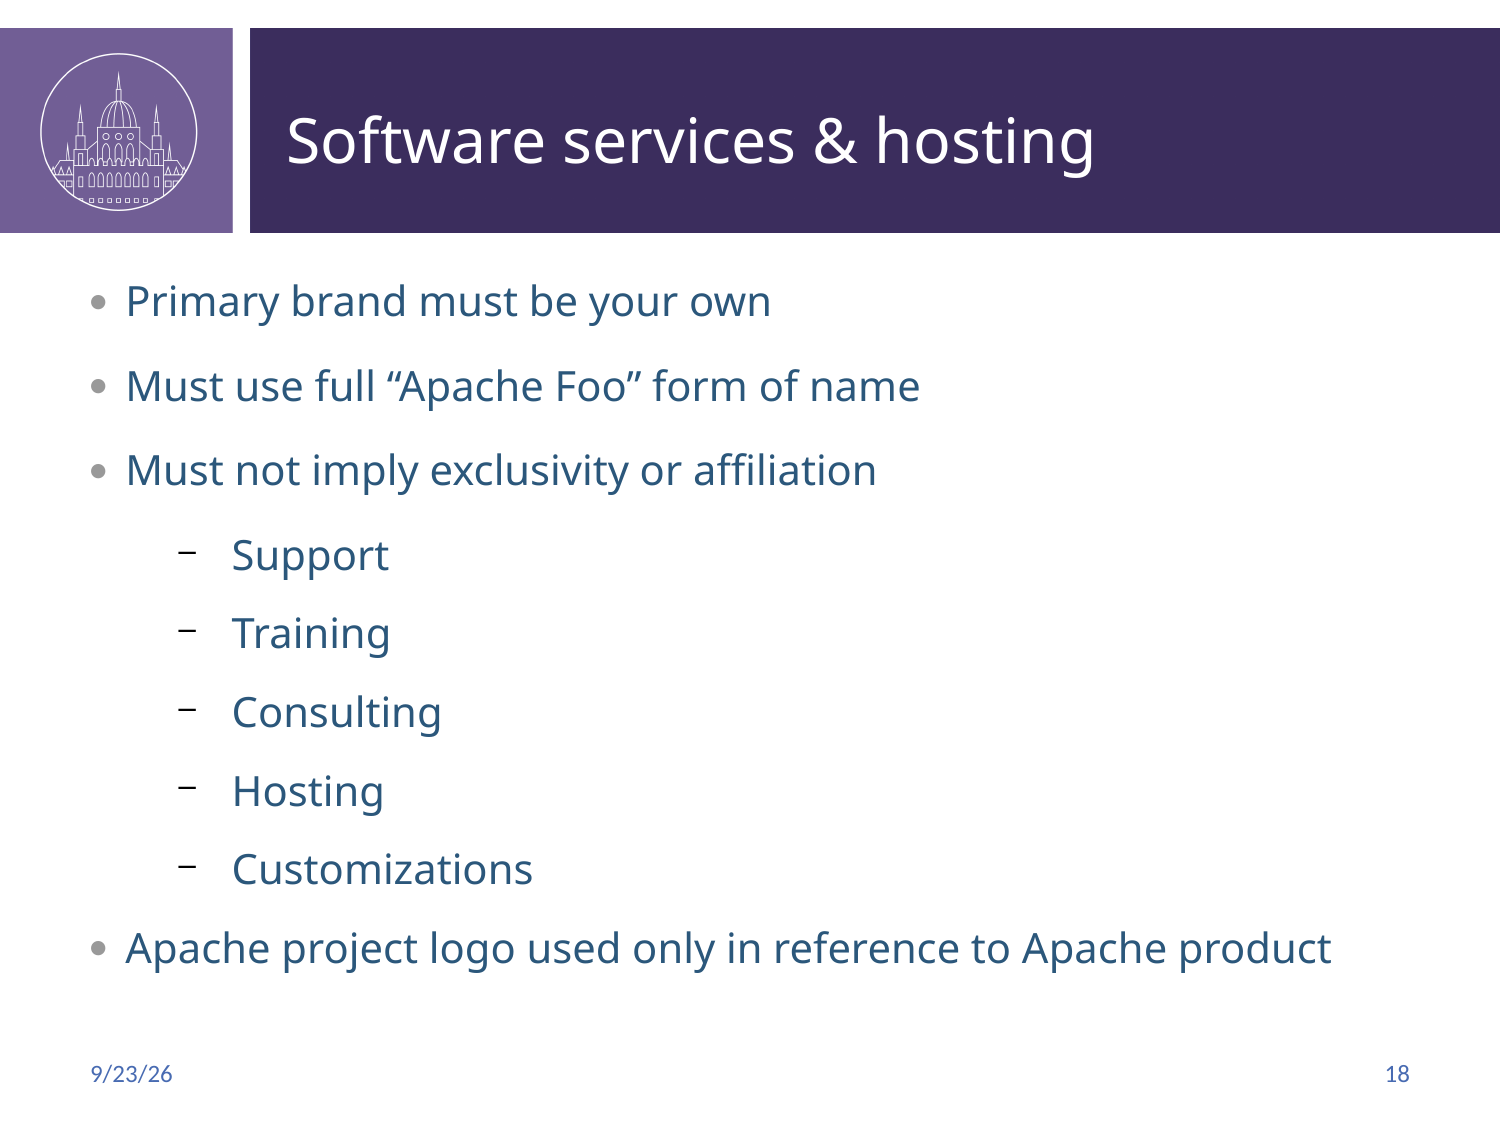

# Software services & hosting
Primary brand must be your own
Must use full “Apache Foo” form of name
Must not imply exclusivity or affiliation
Support
Training
Consulting
Hosting
Customizations
Apache project logo used only in reference to Apache product